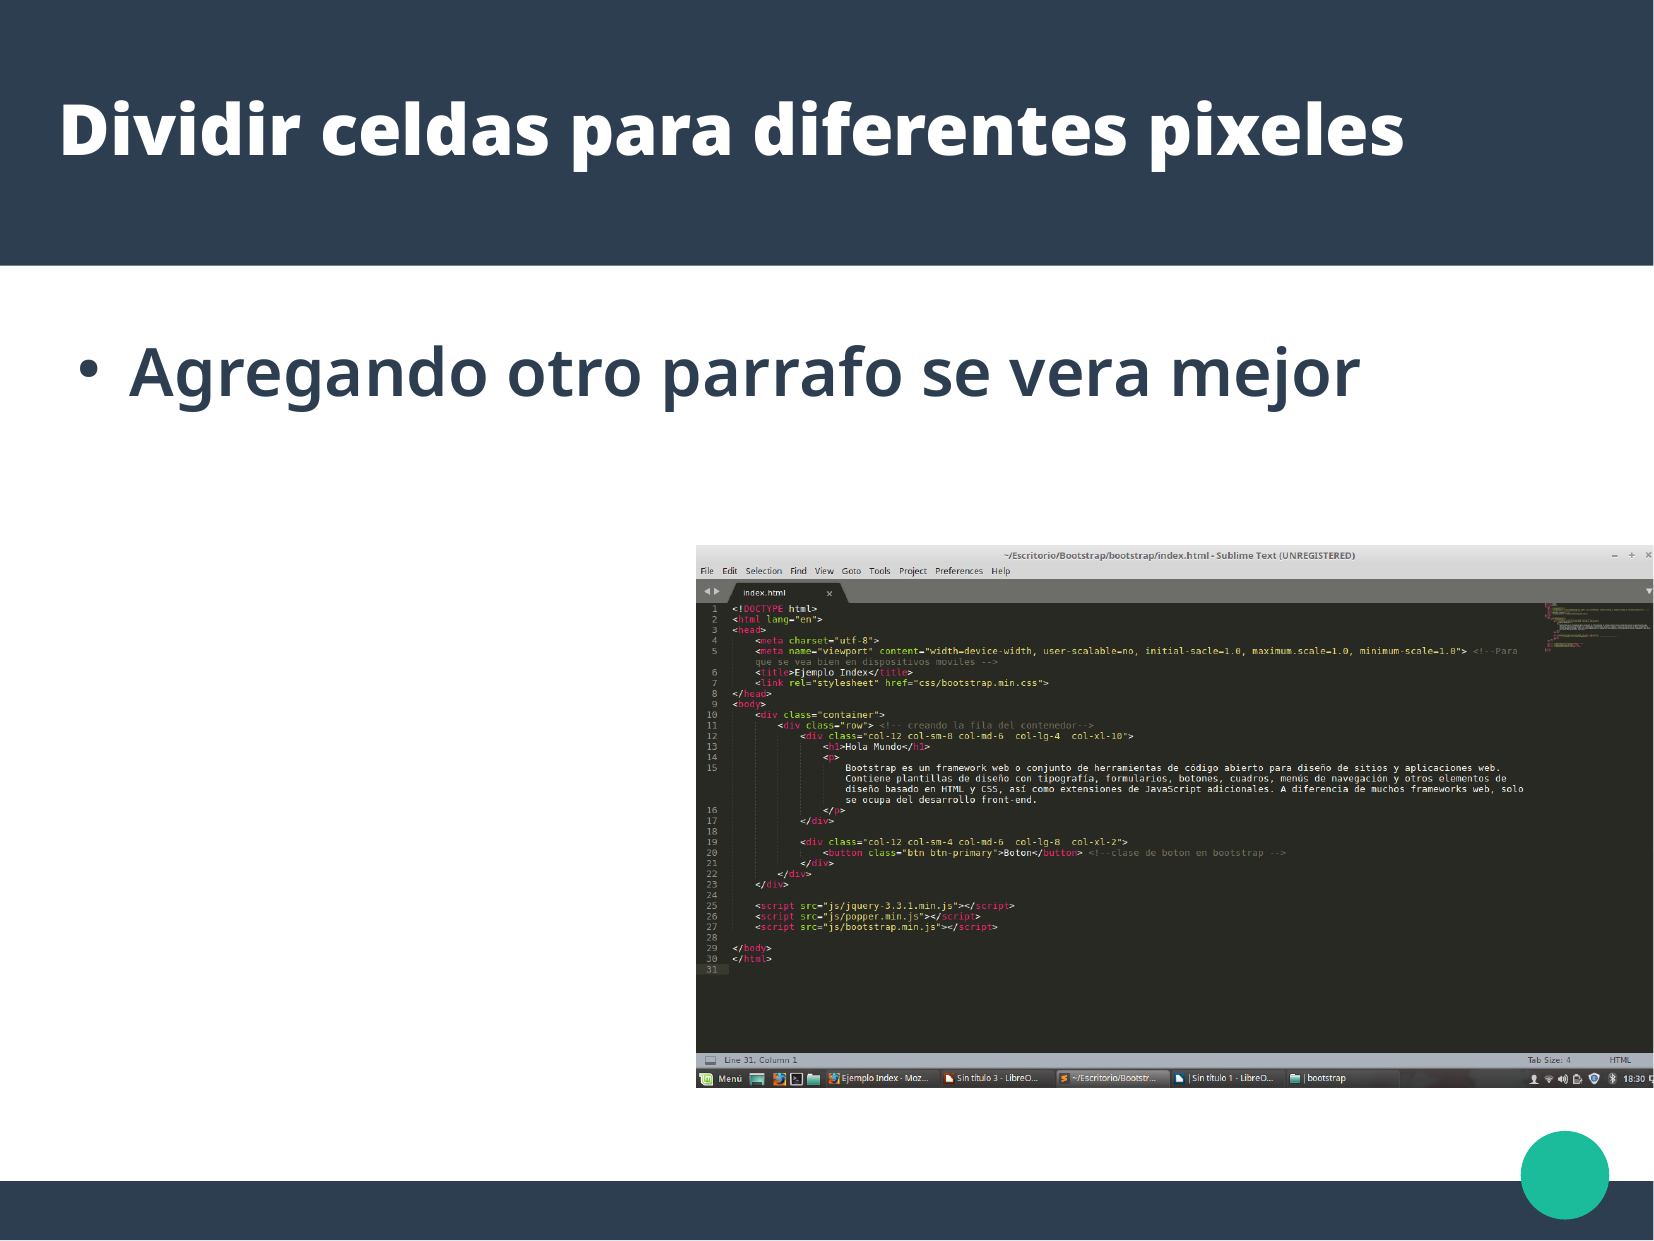

# Dividir celdas para diferentes pixeles
Agregando otro parrafo se vera mejor